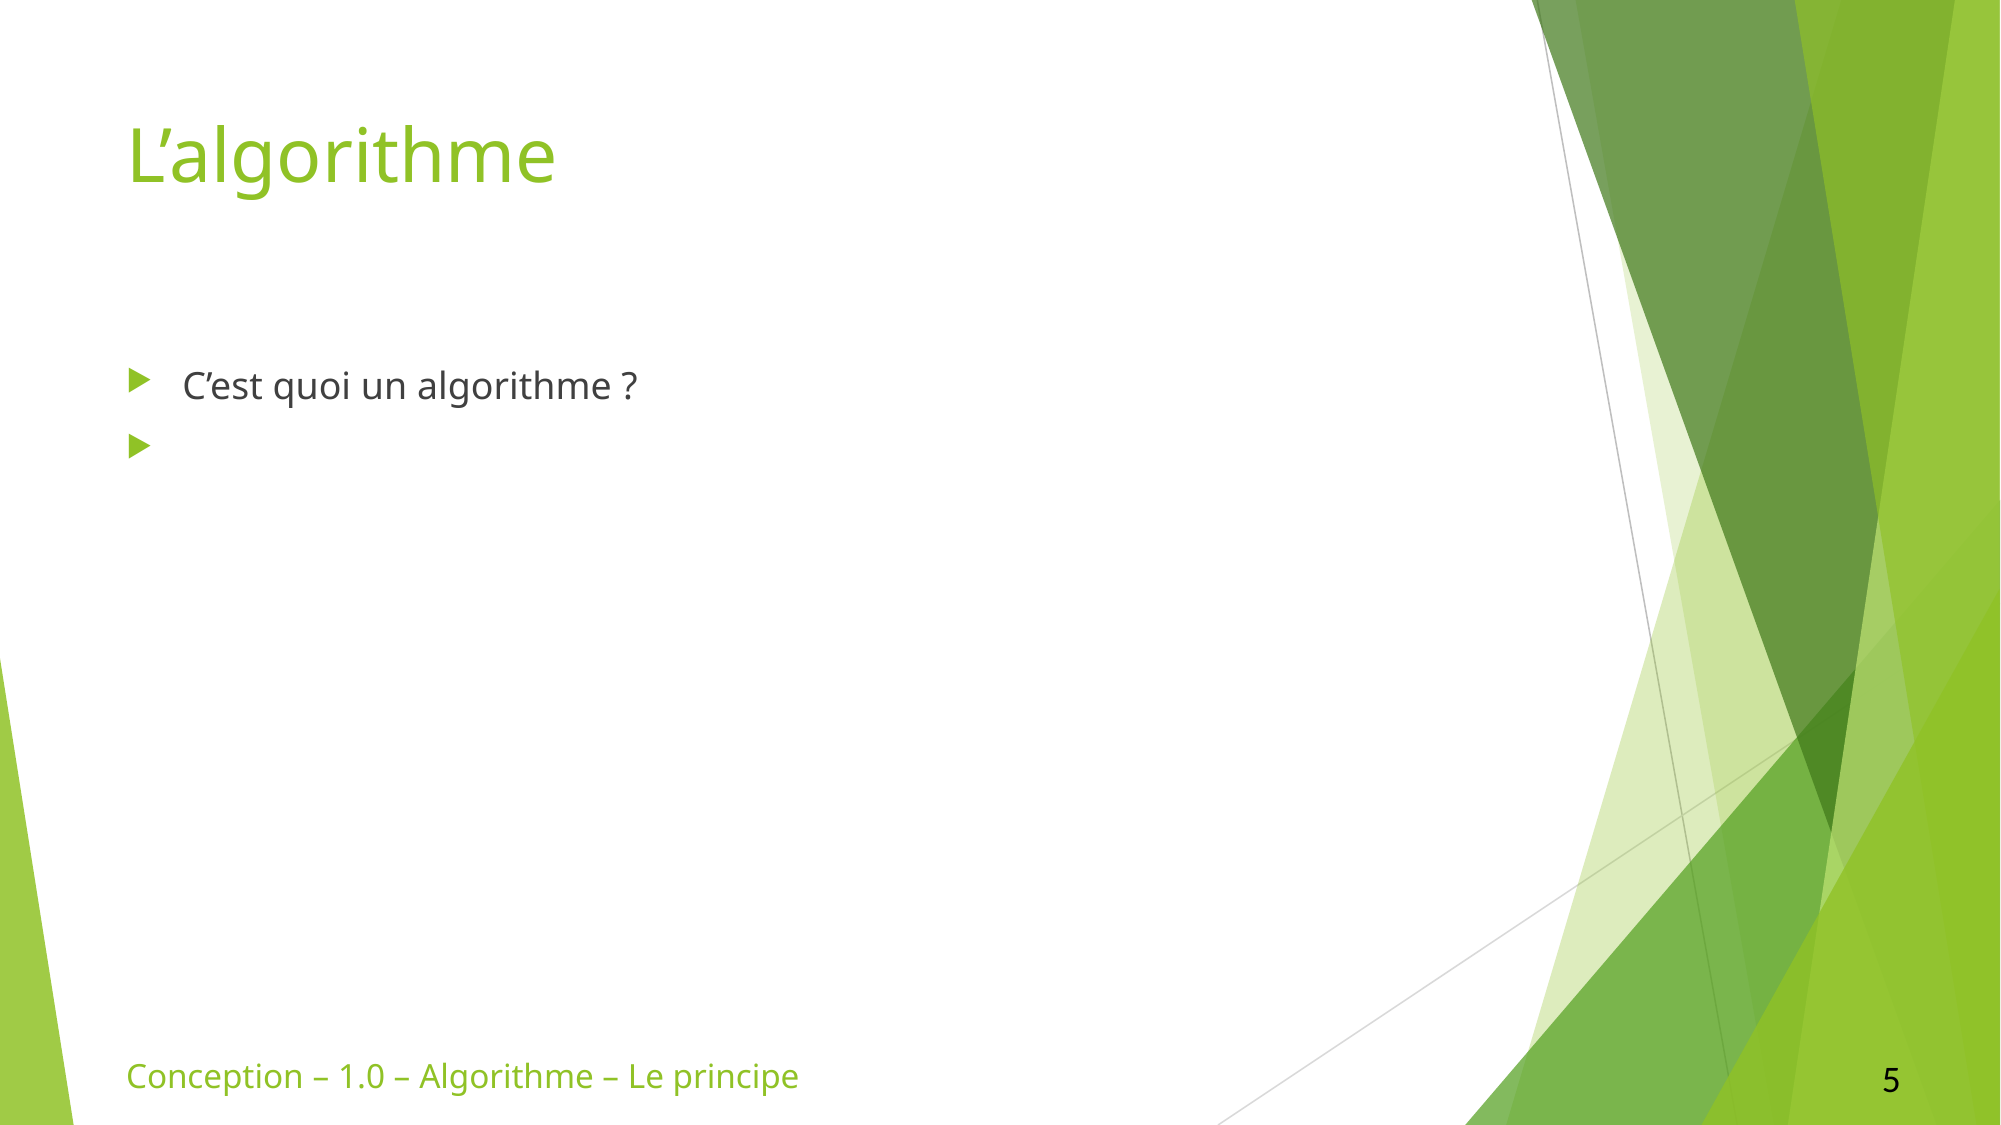

# L’algorithme
C’est quoi un algorithme ?
Conception – 1.0 – Algorithme – Le principe